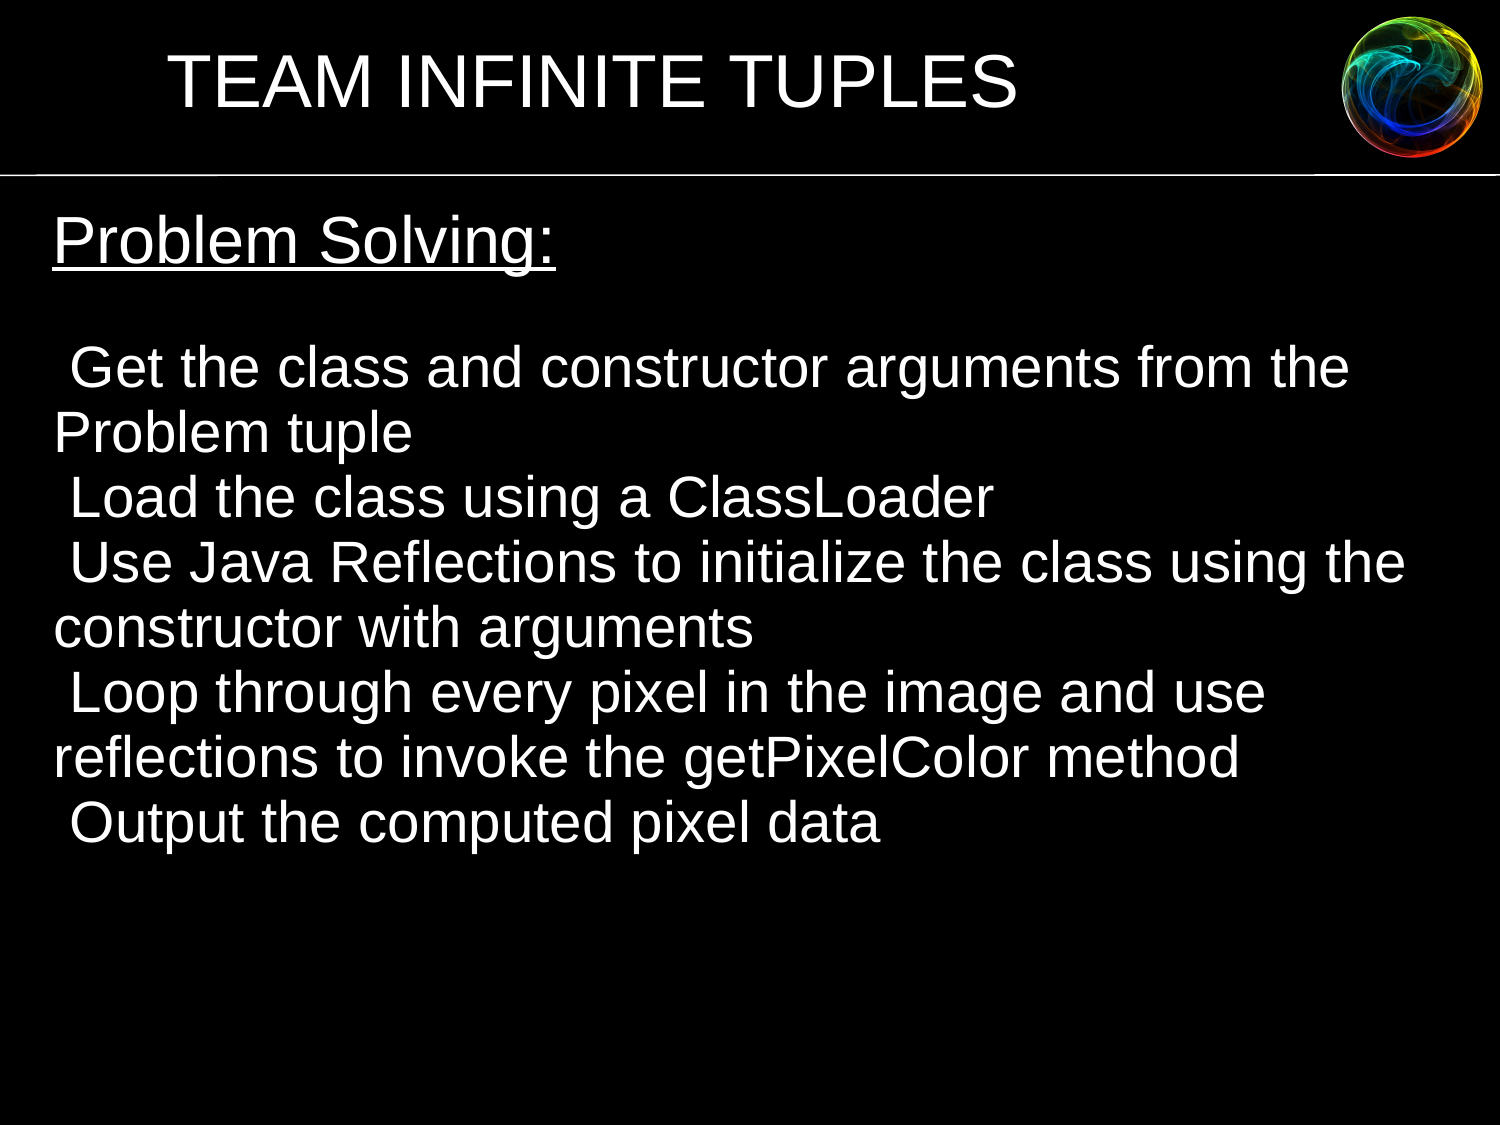

TEAM INFINITE TUPLES
Problem Solving:
 Get the class and constructor arguments from the Problem tuple
 Load the class using a ClassLoader
 Use Java Reflections to initialize the class using the constructor with arguments
 Loop through every pixel in the image and use reflections to invoke the getPixelColor method
 Output the computed pixel data